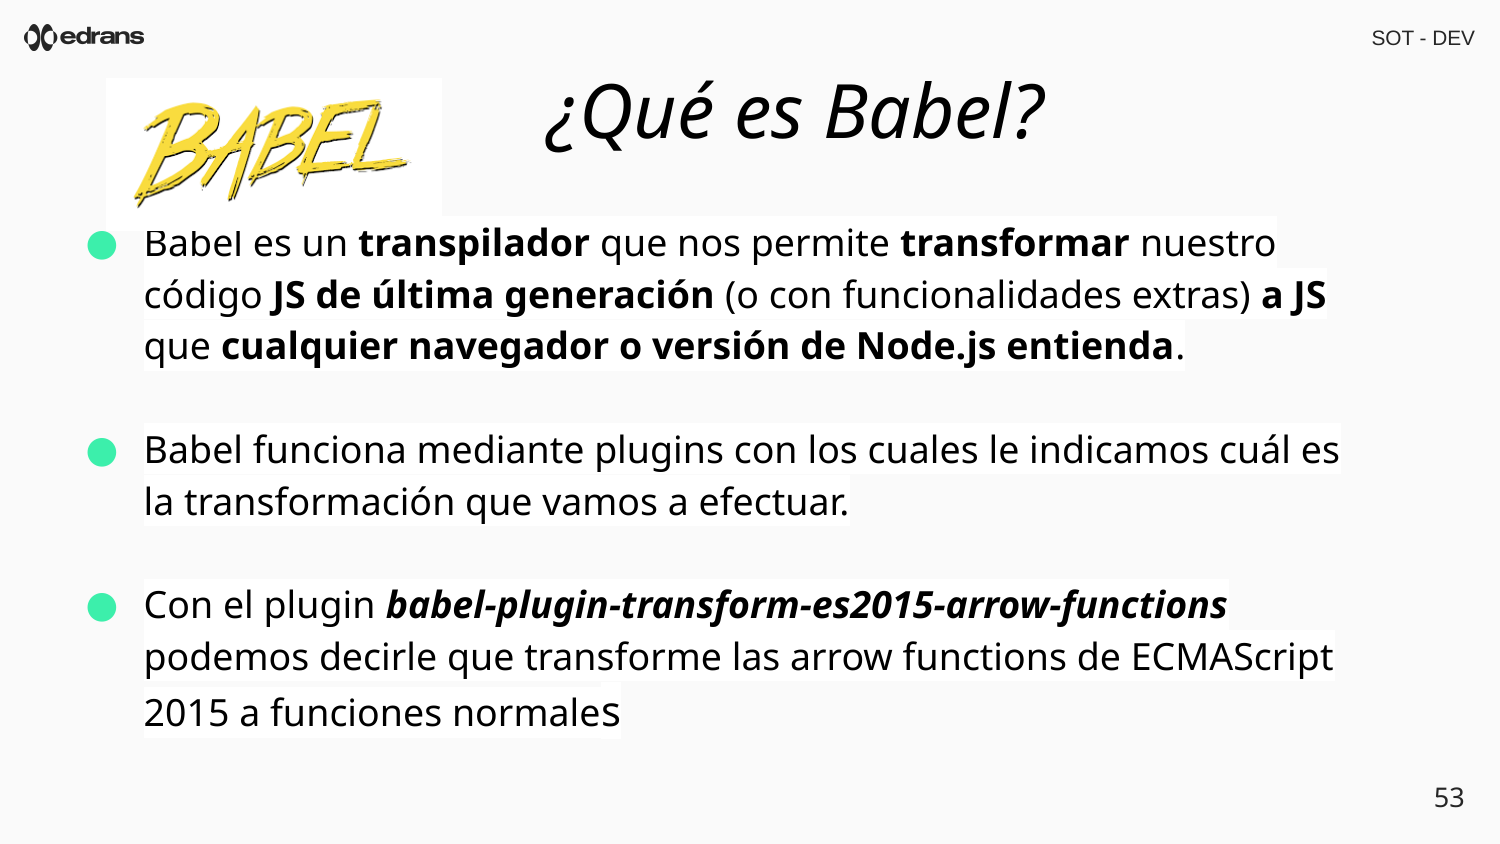

SOT - DEV
¿Qué es Babel?
Babel es un transpilador que nos permite transformar nuestro código JS de última generación (o con funcionalidades extras) a JS que cualquier navegador o versión de Node.js entienda.
Babel funciona mediante plugins con los cuales le indicamos cuál es la transformación que vamos a efectuar.
Con el plugin babel-plugin-transform-es2015-arrow-functions podemos decirle que transforme las arrow functions de ECMAScript 2015 a funciones normales